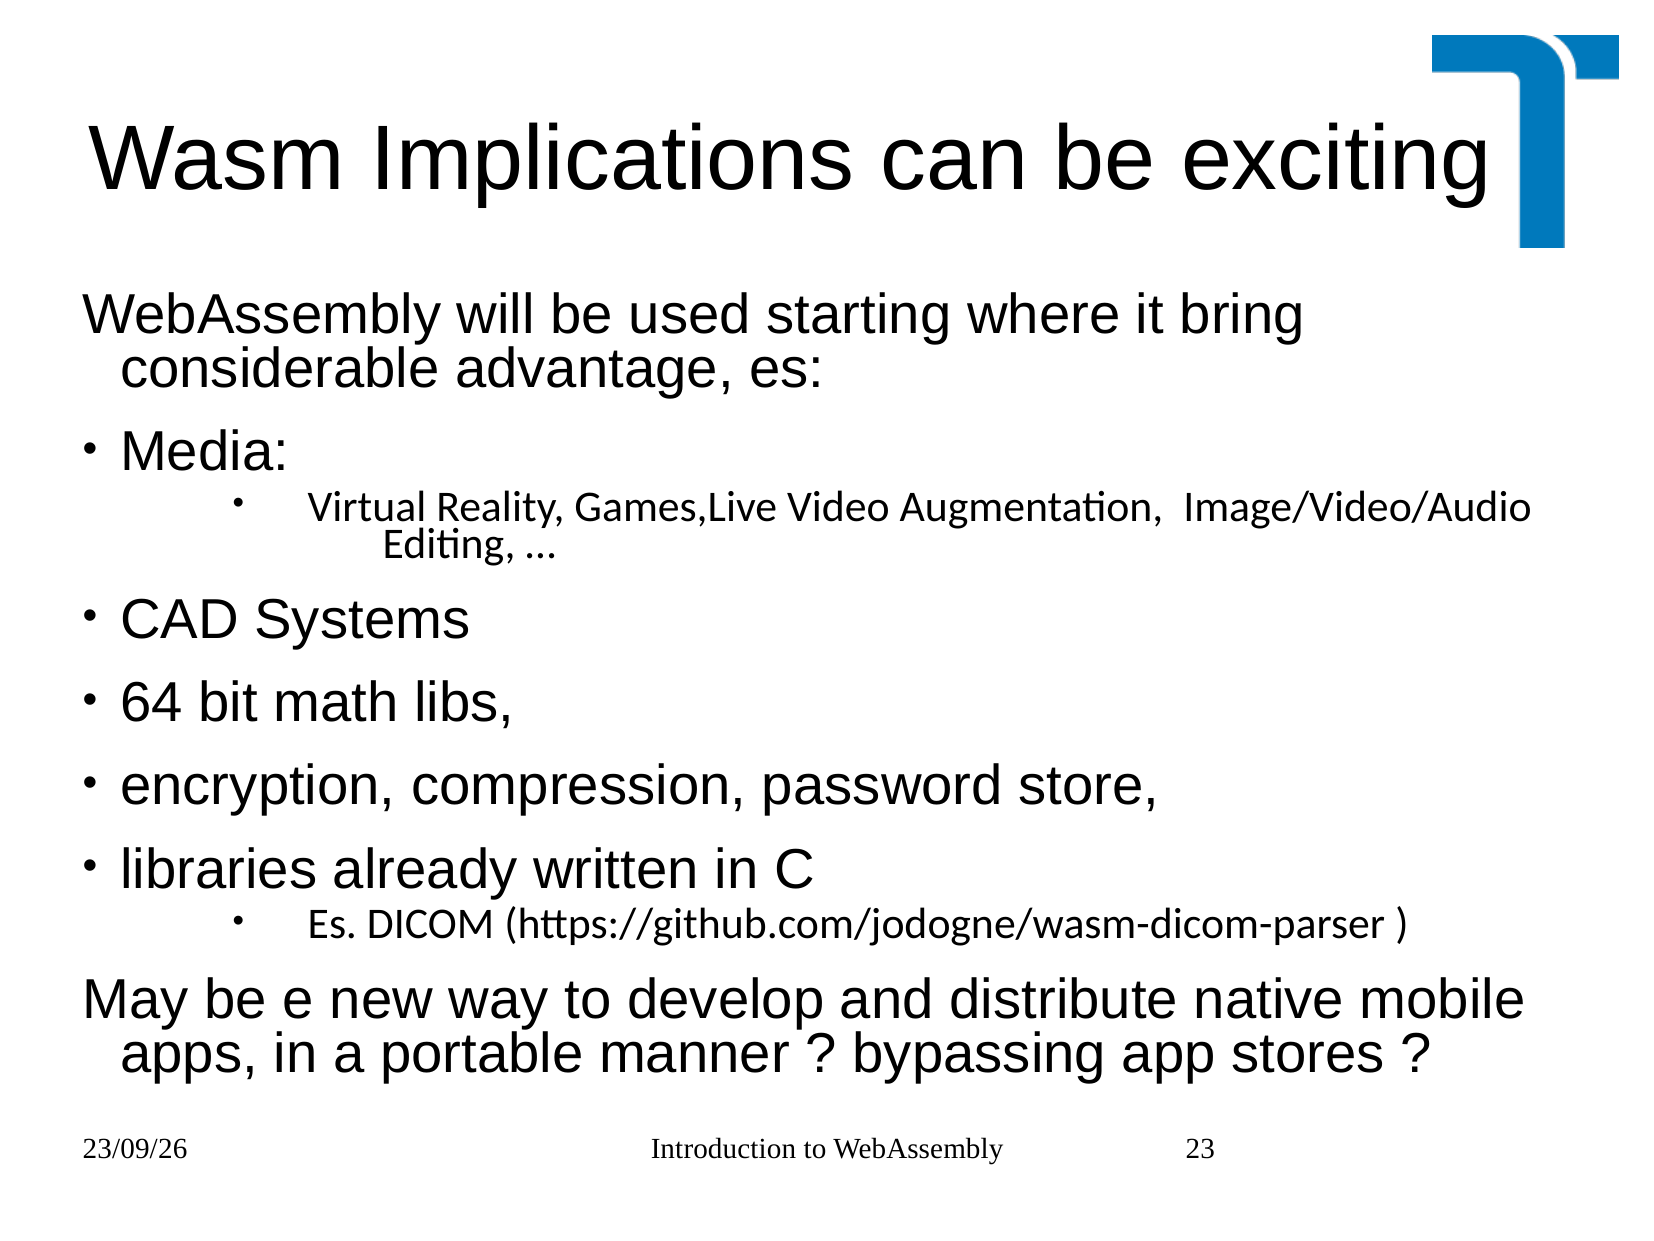

# Wasm Implications can be exciting
WebAssembly will be used starting where it bring considerable advantage, es:
Media:
Virtual Reality, Games,Live Video Augmentation, Image/Video/Audio Editing, …
CAD Systems
64 bit math libs,
encryption, compression, password store,
libraries already written in C
Es. DICOM (https://github.com/jodogne/wasm-dicom-parser )
May be e new way to develop and distribute native mobile apps, in a portable manner ? bypassing app stores ?
Introduction to WebAssembly